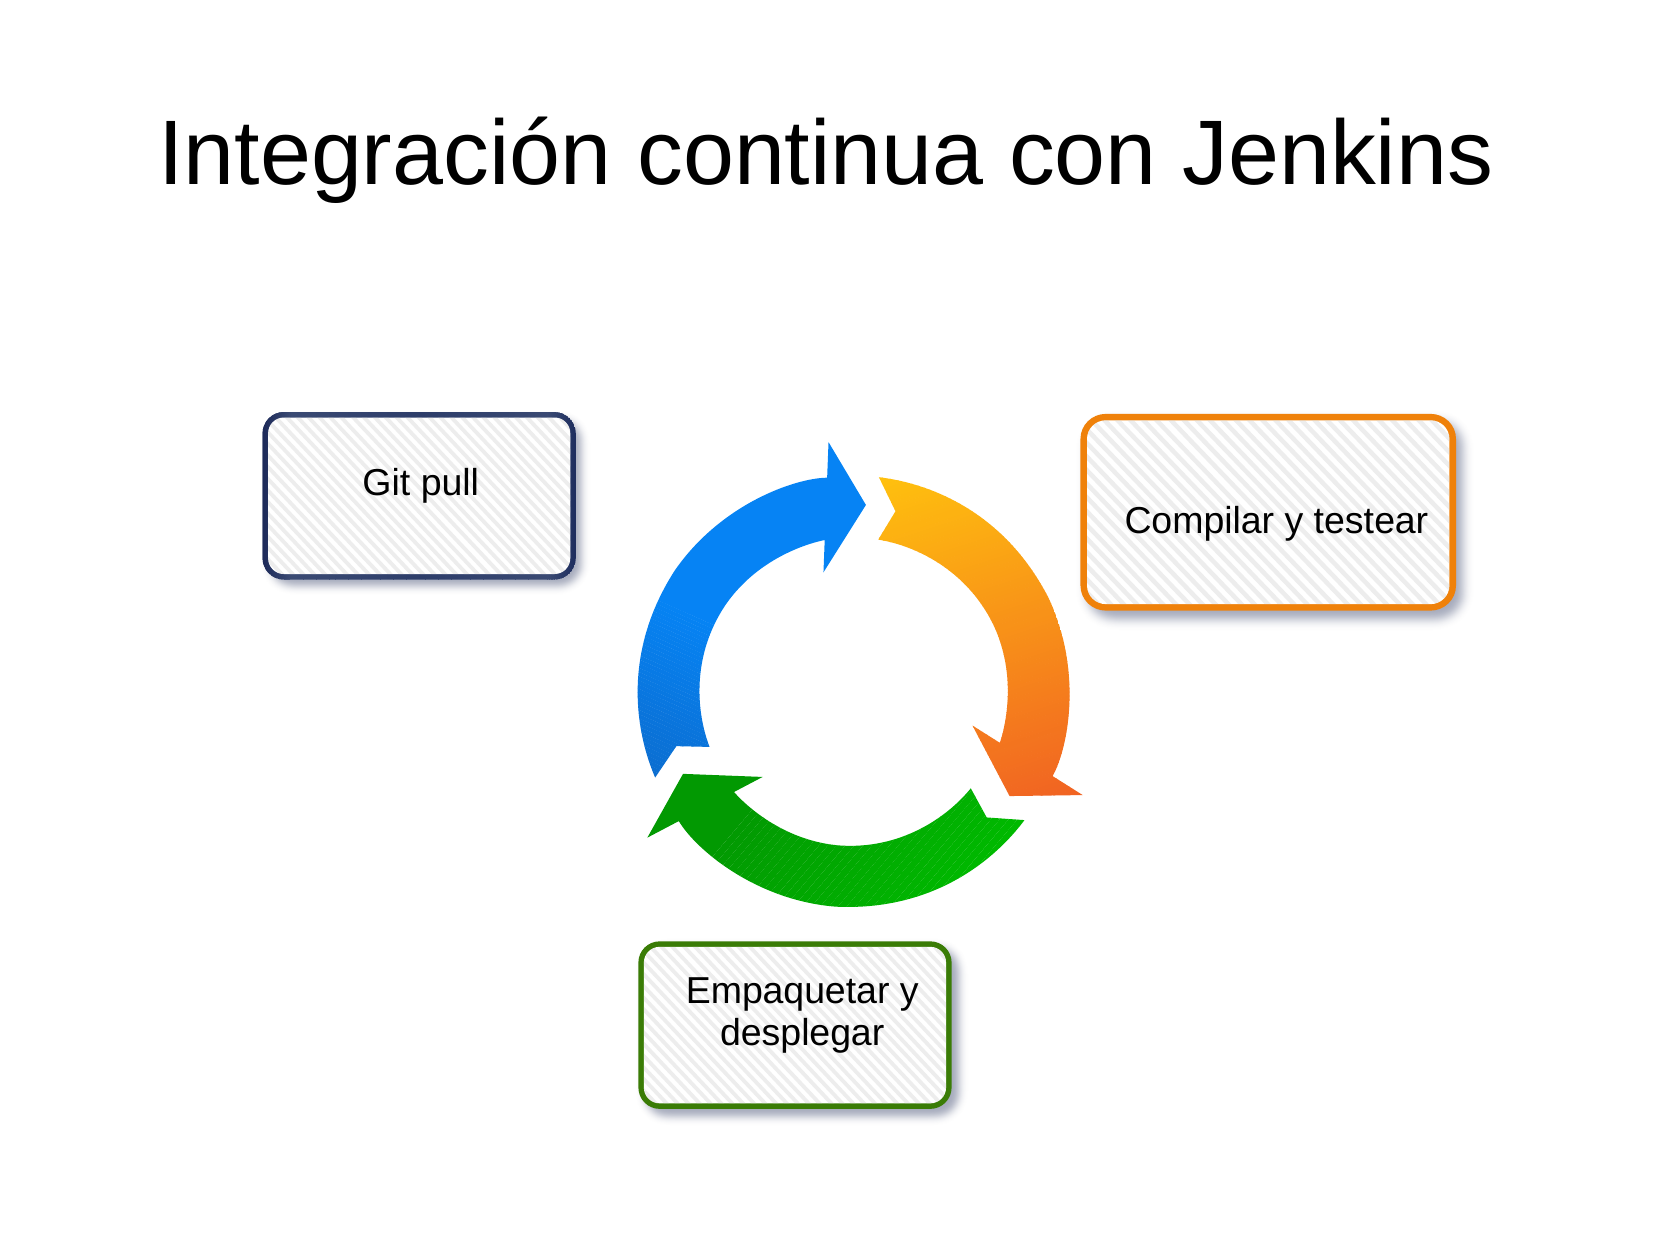

# Integración continua con Jenkins
Git pull
Compilar y testear
Empaquetar y
desplegar